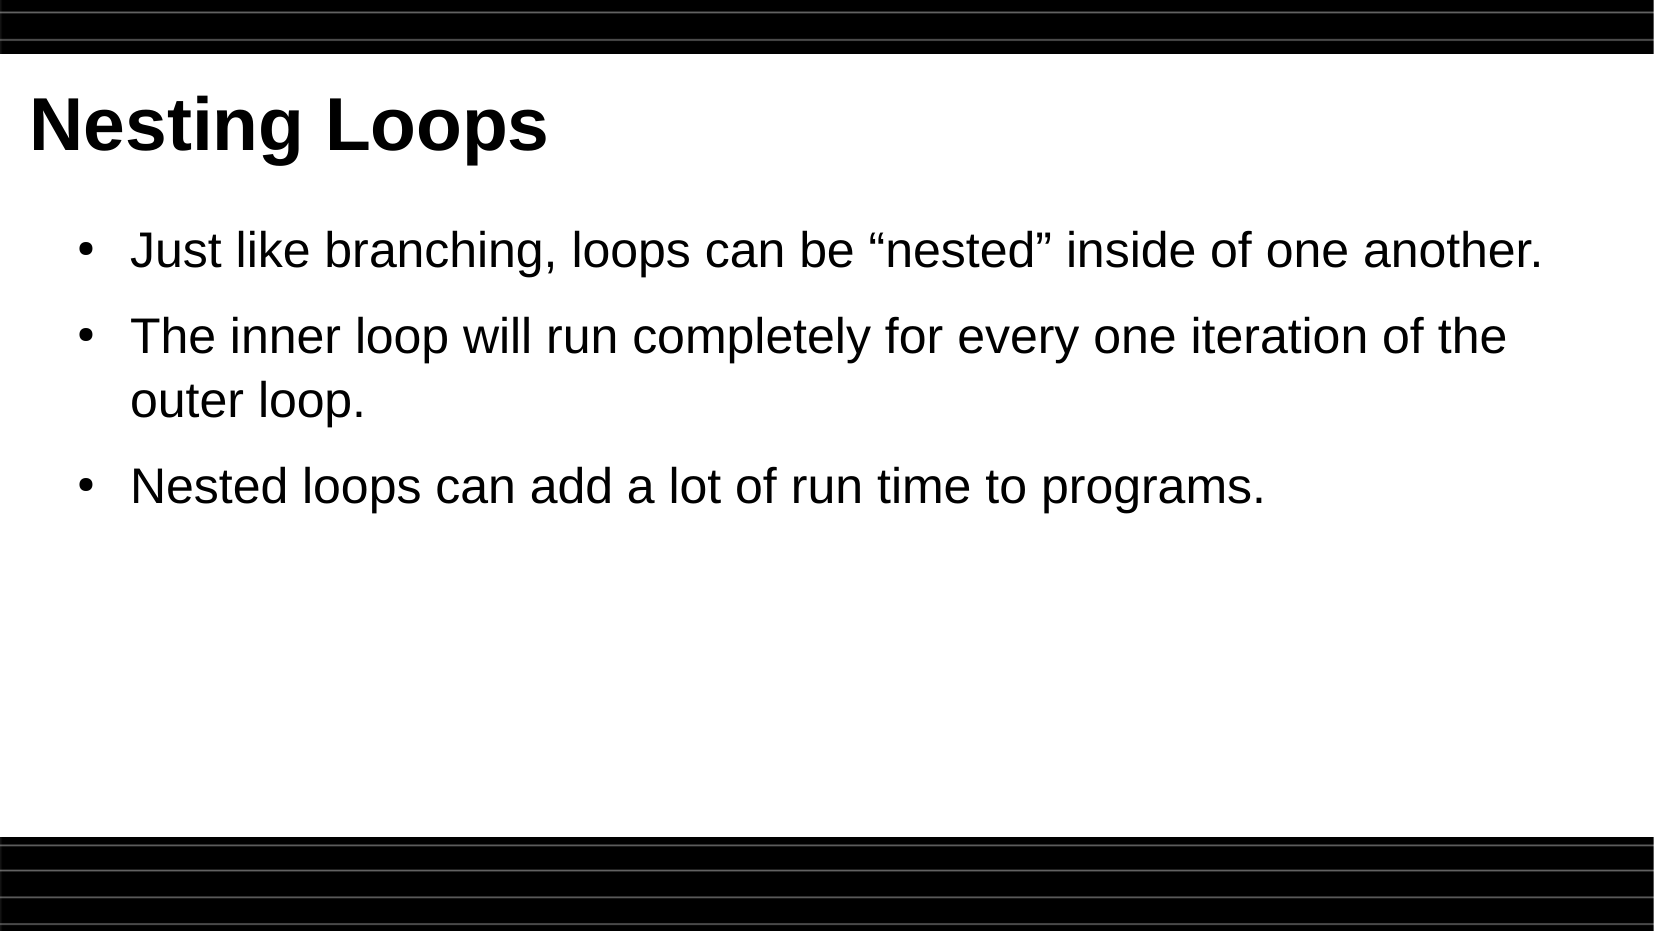

Nesting Loops
# Just like branching, loops can be “nested” inside of one another.
The inner loop will run completely for every one iteration of the outer loop.
Nested loops can add a lot of run time to programs.